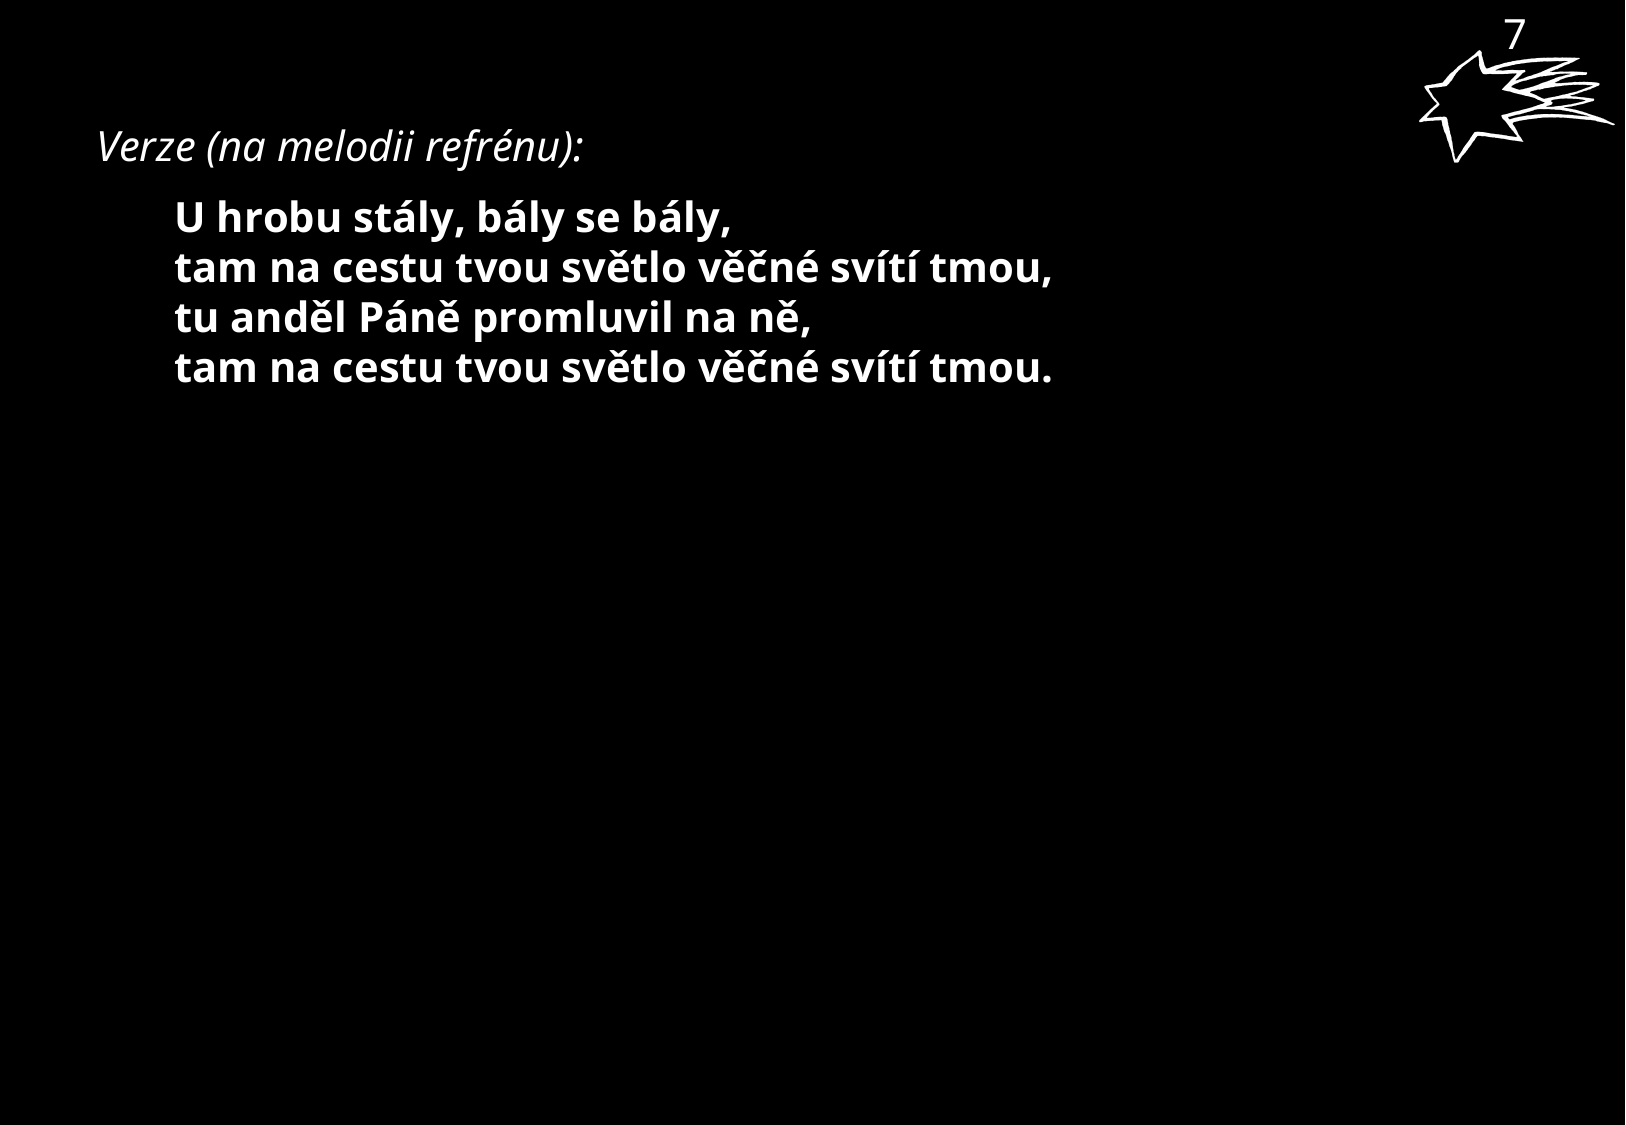

7
# Verze (na melodii refrénu):
	U hrobu stály, bály se bály,
tam na cestu tvou světlo věčné svítí tmou,
tu anděl Páně promluvil na ně,
tam na cestu tvou světlo věčné svítí tmou.